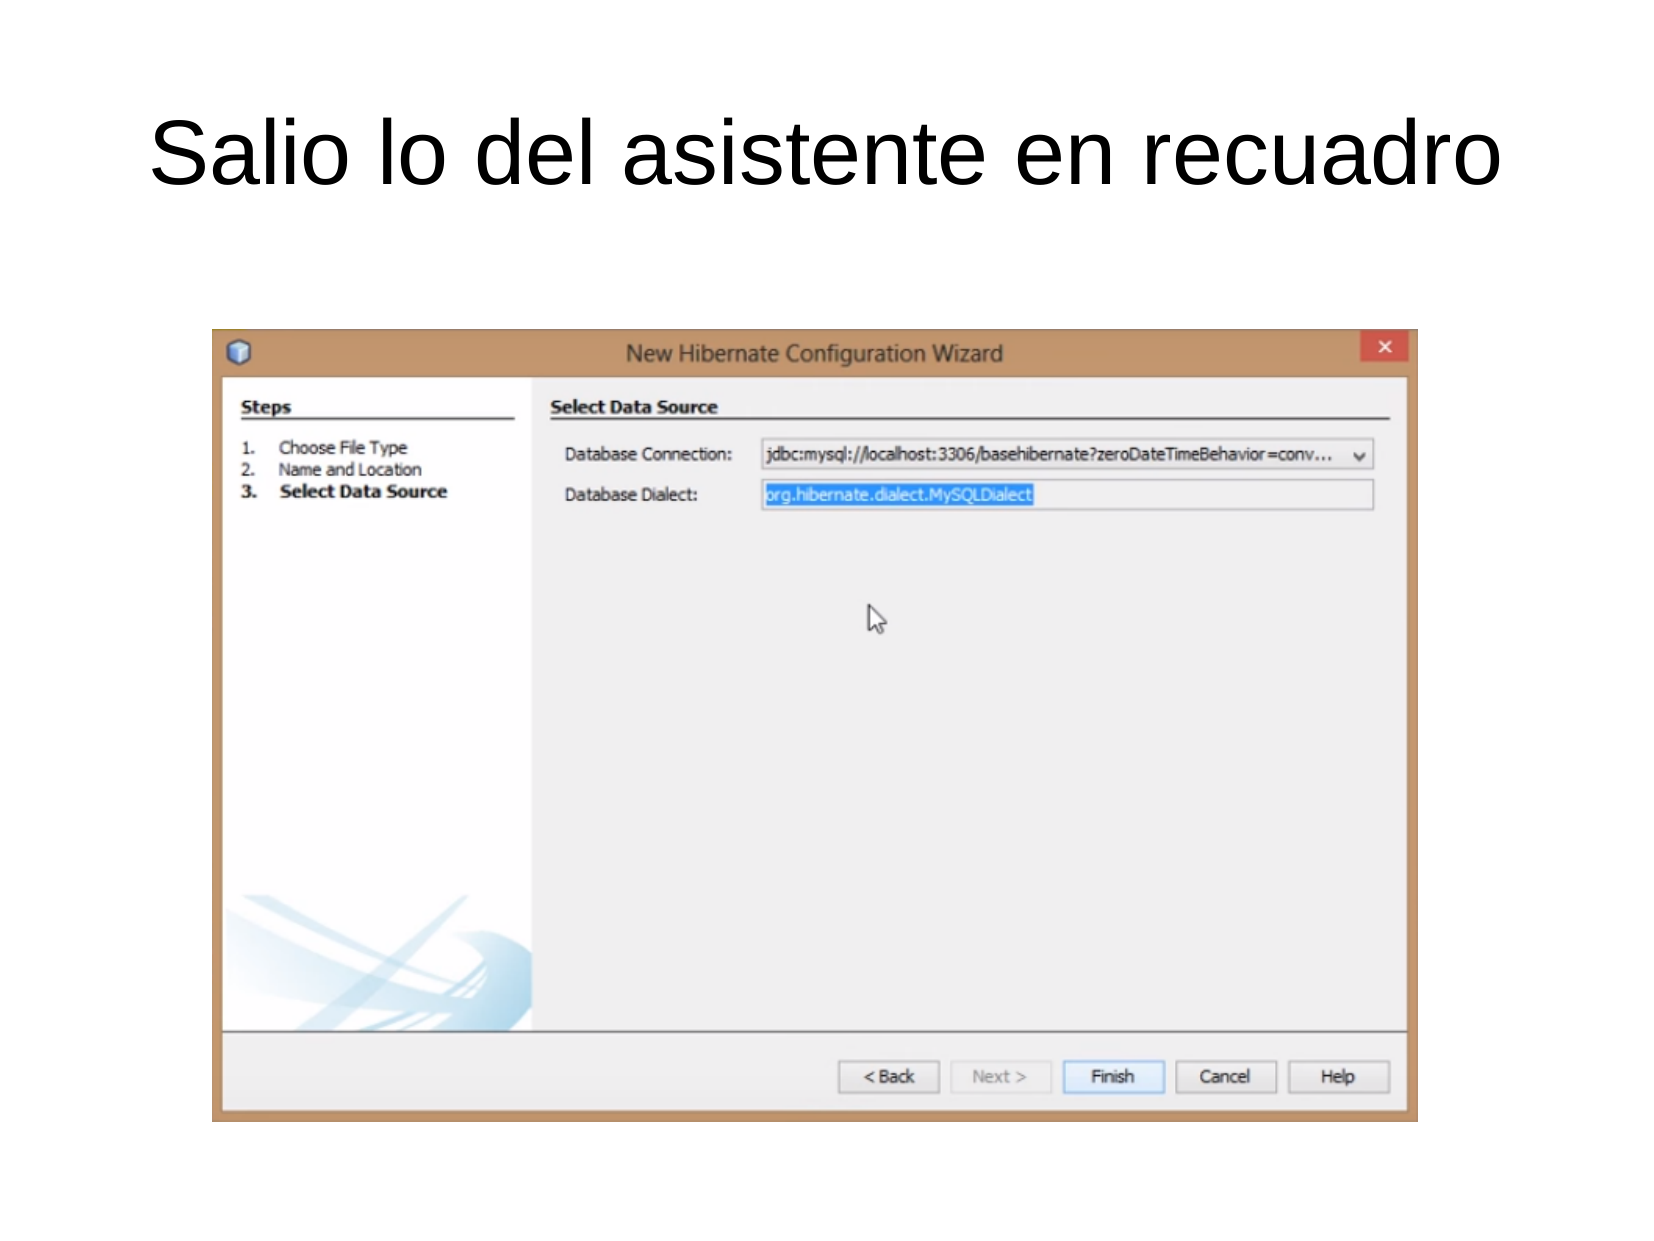

# Salio lo del asistente en recuadro